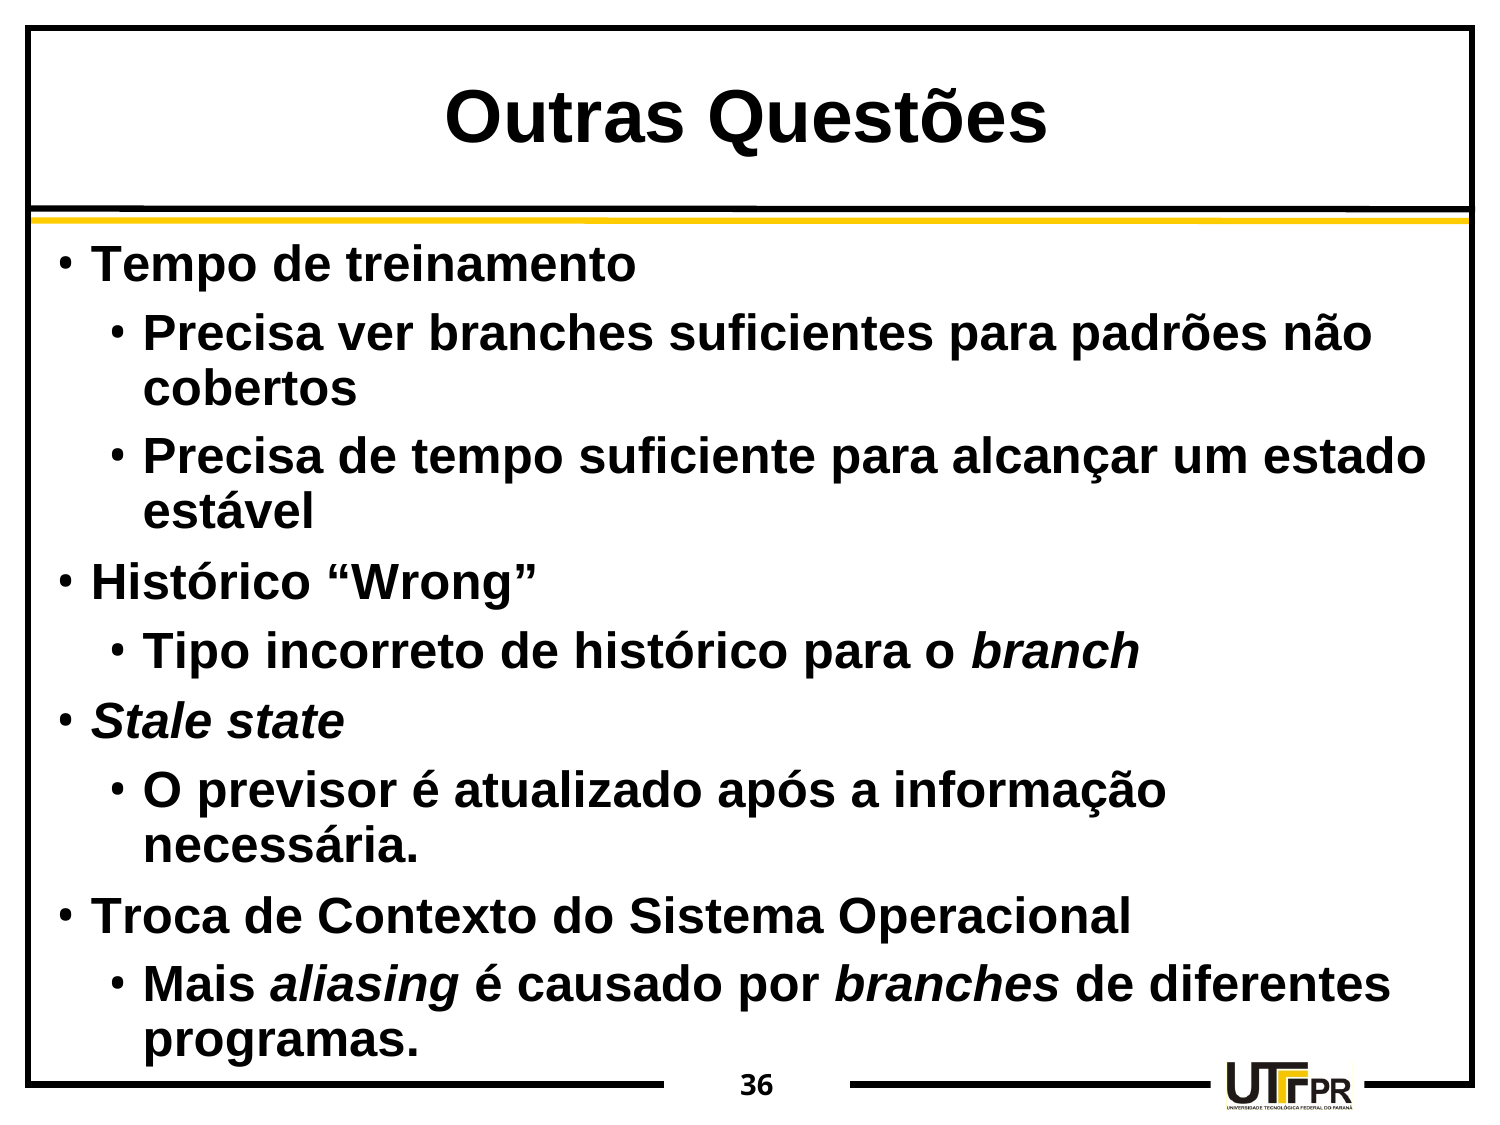

Outras Questões
# Tempo de treinamento
Precisa ver branches suficientes para padrões não cobertos
Precisa de tempo suficiente para alcançar um estado estável
Histórico “Wrong”
Tipo incorreto de histórico para o branch
Stale state
O previsor é atualizado após a informação necessária.
Troca de Contexto do Sistema Operacional
Mais aliasing é causado por branches de diferentes programas.